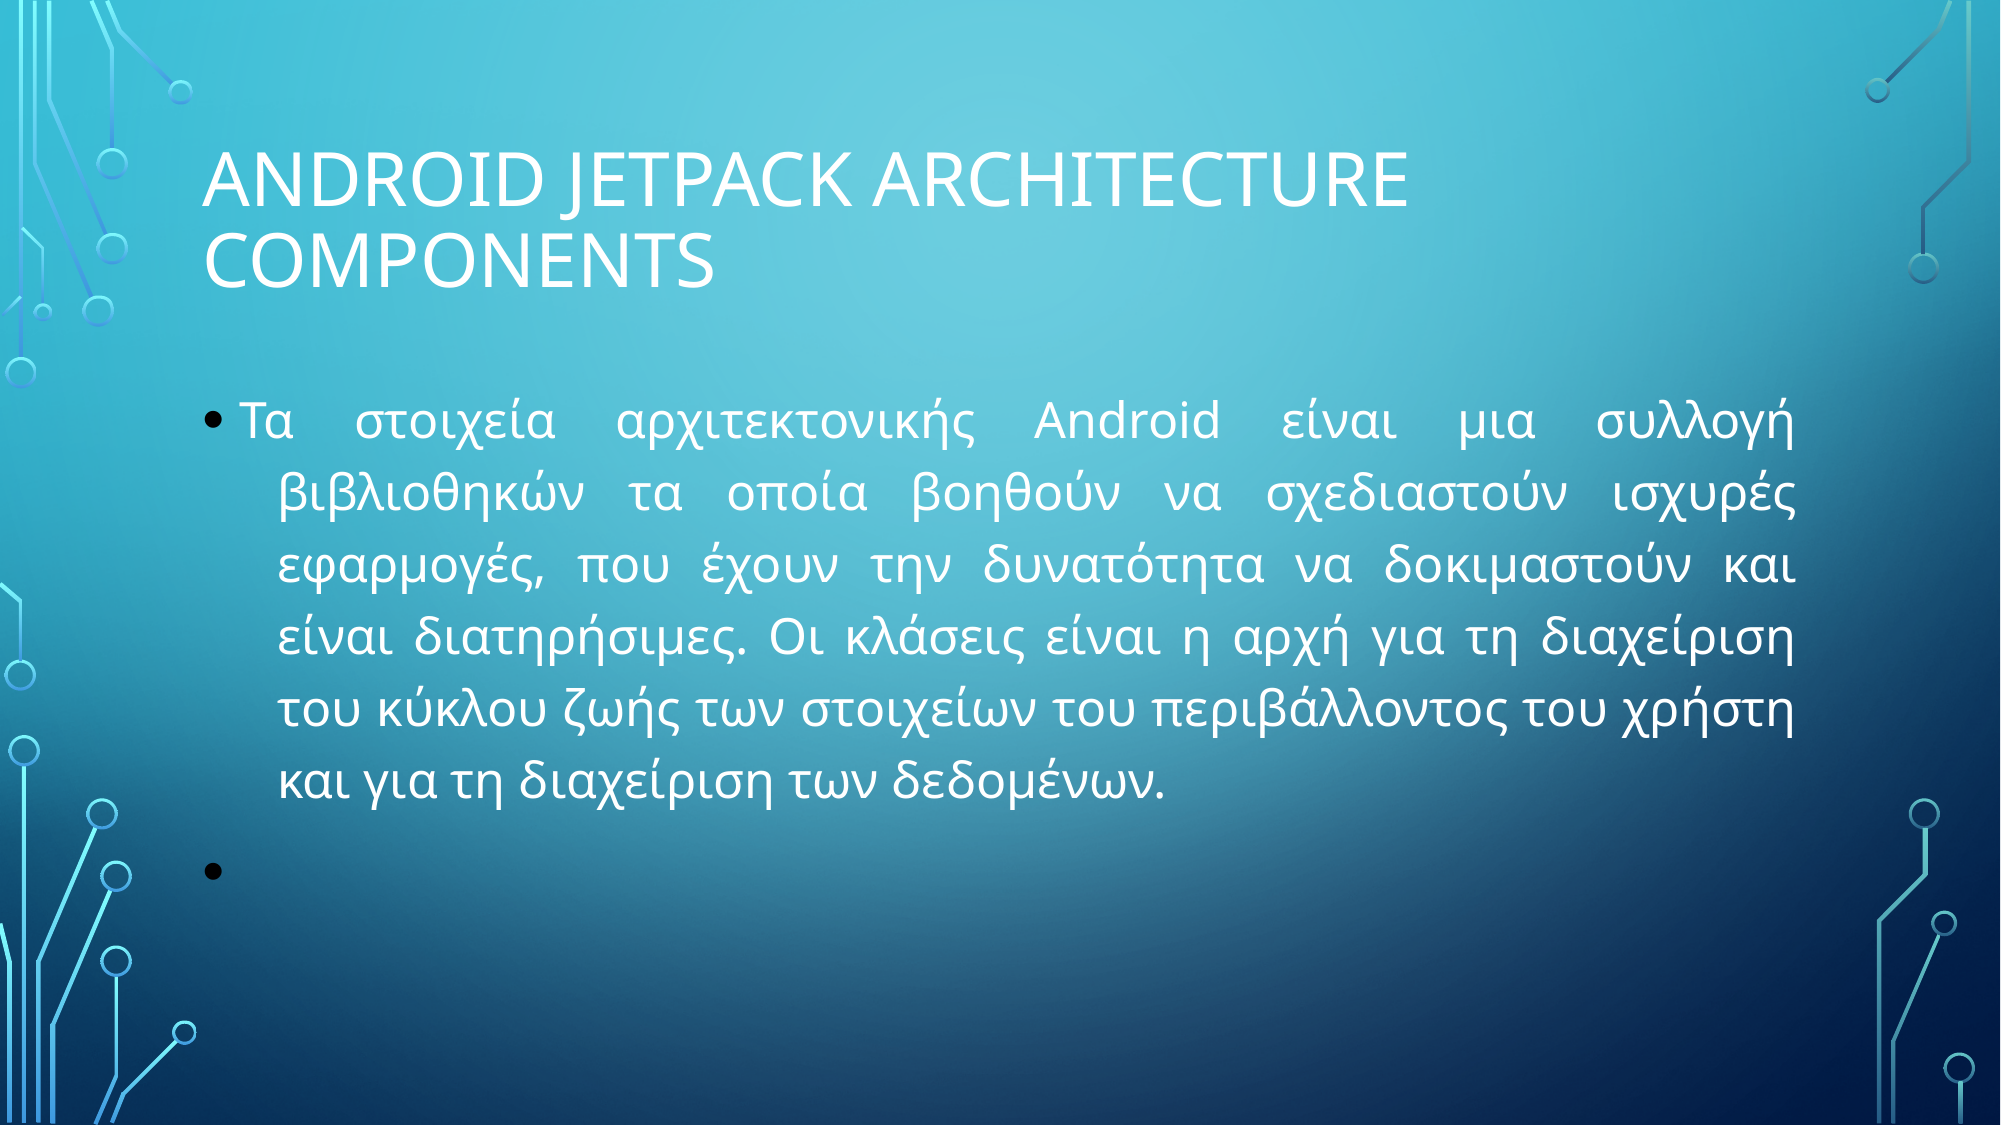

# Android Jetpack Architecture components
Τα στοιχεία αρχιτεκτονικής Android είναι μια συλλογή βιβλιοθηκών τα οποία βοηθούν να σχεδιαστούν ισχυρές εφαρμογές, που έχουν την δυνατότητα να δοκιμαστούν και είναι διατηρήσιμες. Οι κλάσεις είναι η αρχή για τη διαχείριση του κύκλου ζωής των στοιχείων του περιβάλλοντος του χρήστη και για τη διαχείριση των δεδομένων.